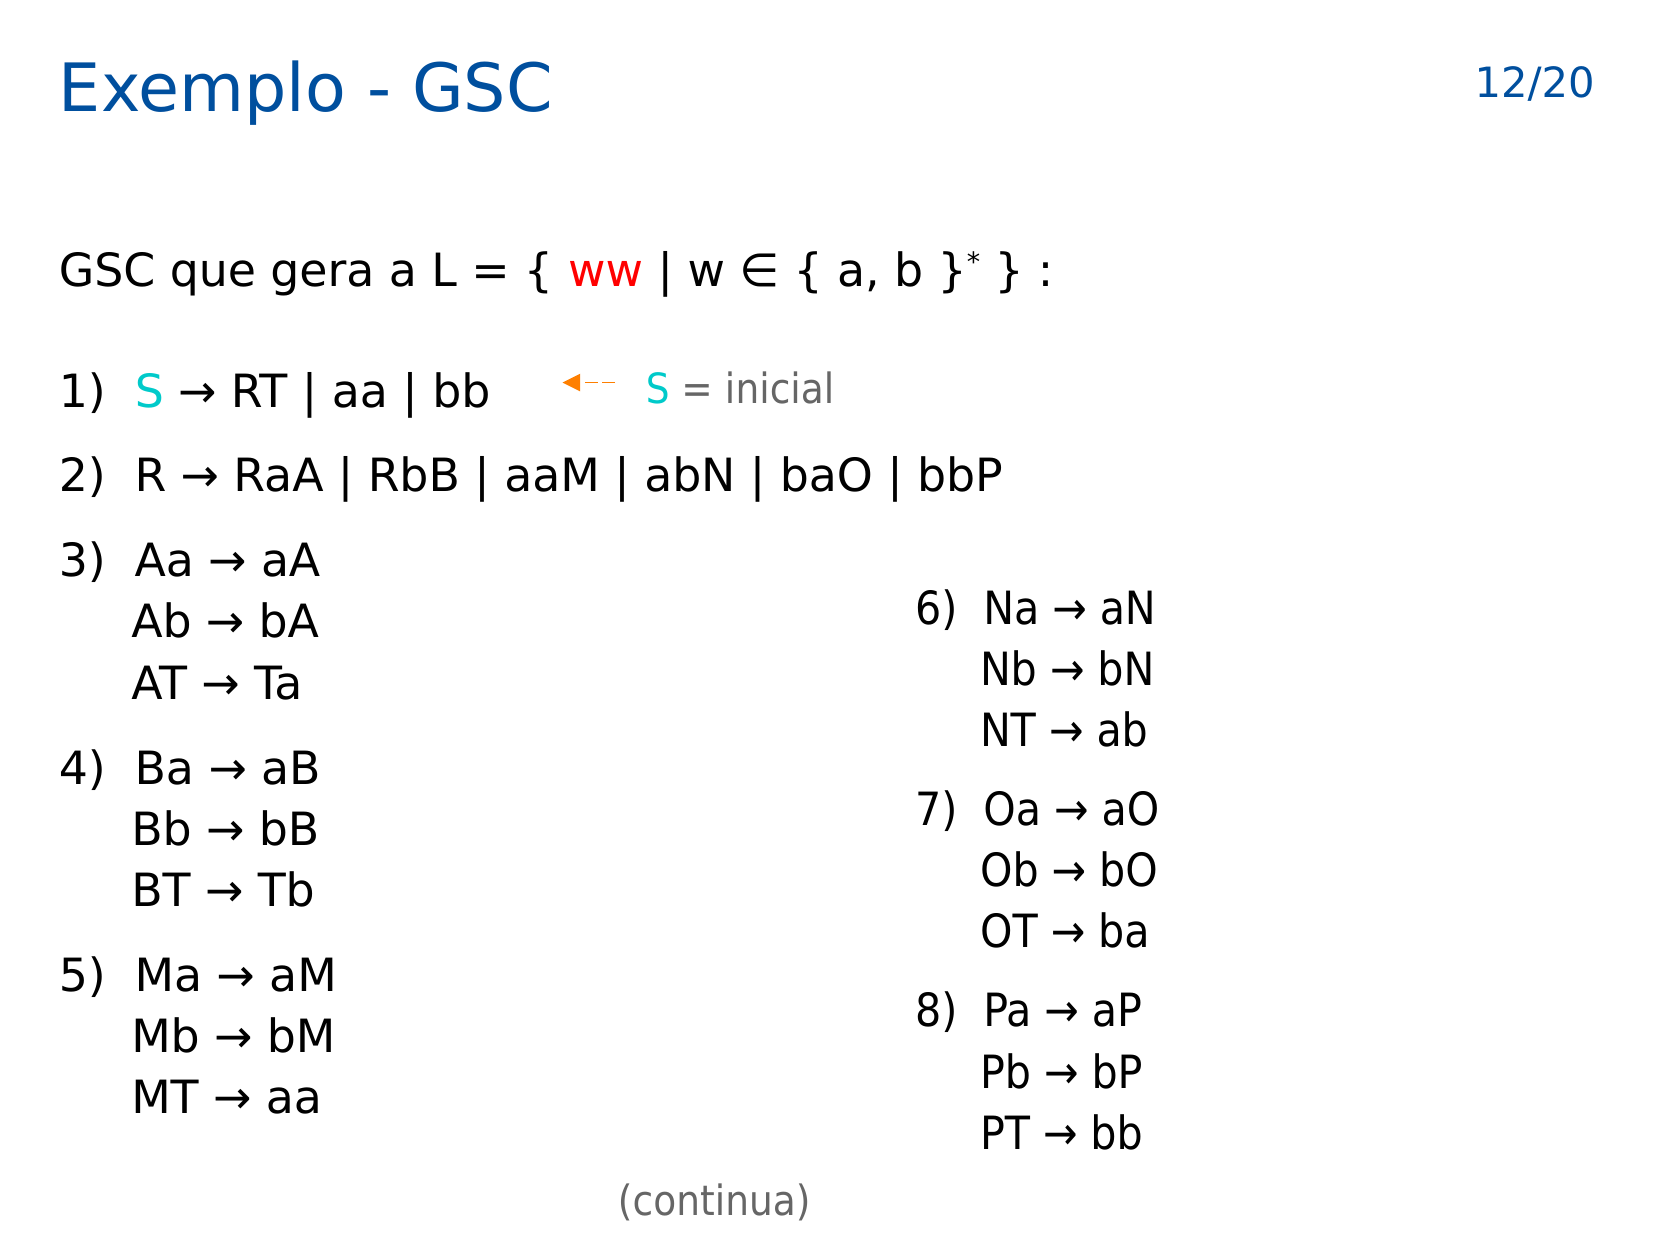

# Exemplo - GSC
12
GSC que gera a L = { ww | w ∈ { a, b }* } :
1) S → RT | aa | bb
2) R → RaA | RbB | aaM | abN | baO | bbP
3) Aa → aA
 Ab → bA
 AT → Ta
4) Ba → aB
 Bb → bB
 BT → Tb
5) Ma → aM
 Mb → bM
 MT → aa
S = inicial
6) Na → aN
 Nb → bN
 NT → ab
7) Oa → aO
 Ob → bO
 OT → ba
8) Pa → aP
 Pb → bP
 PT → bb
(continua)